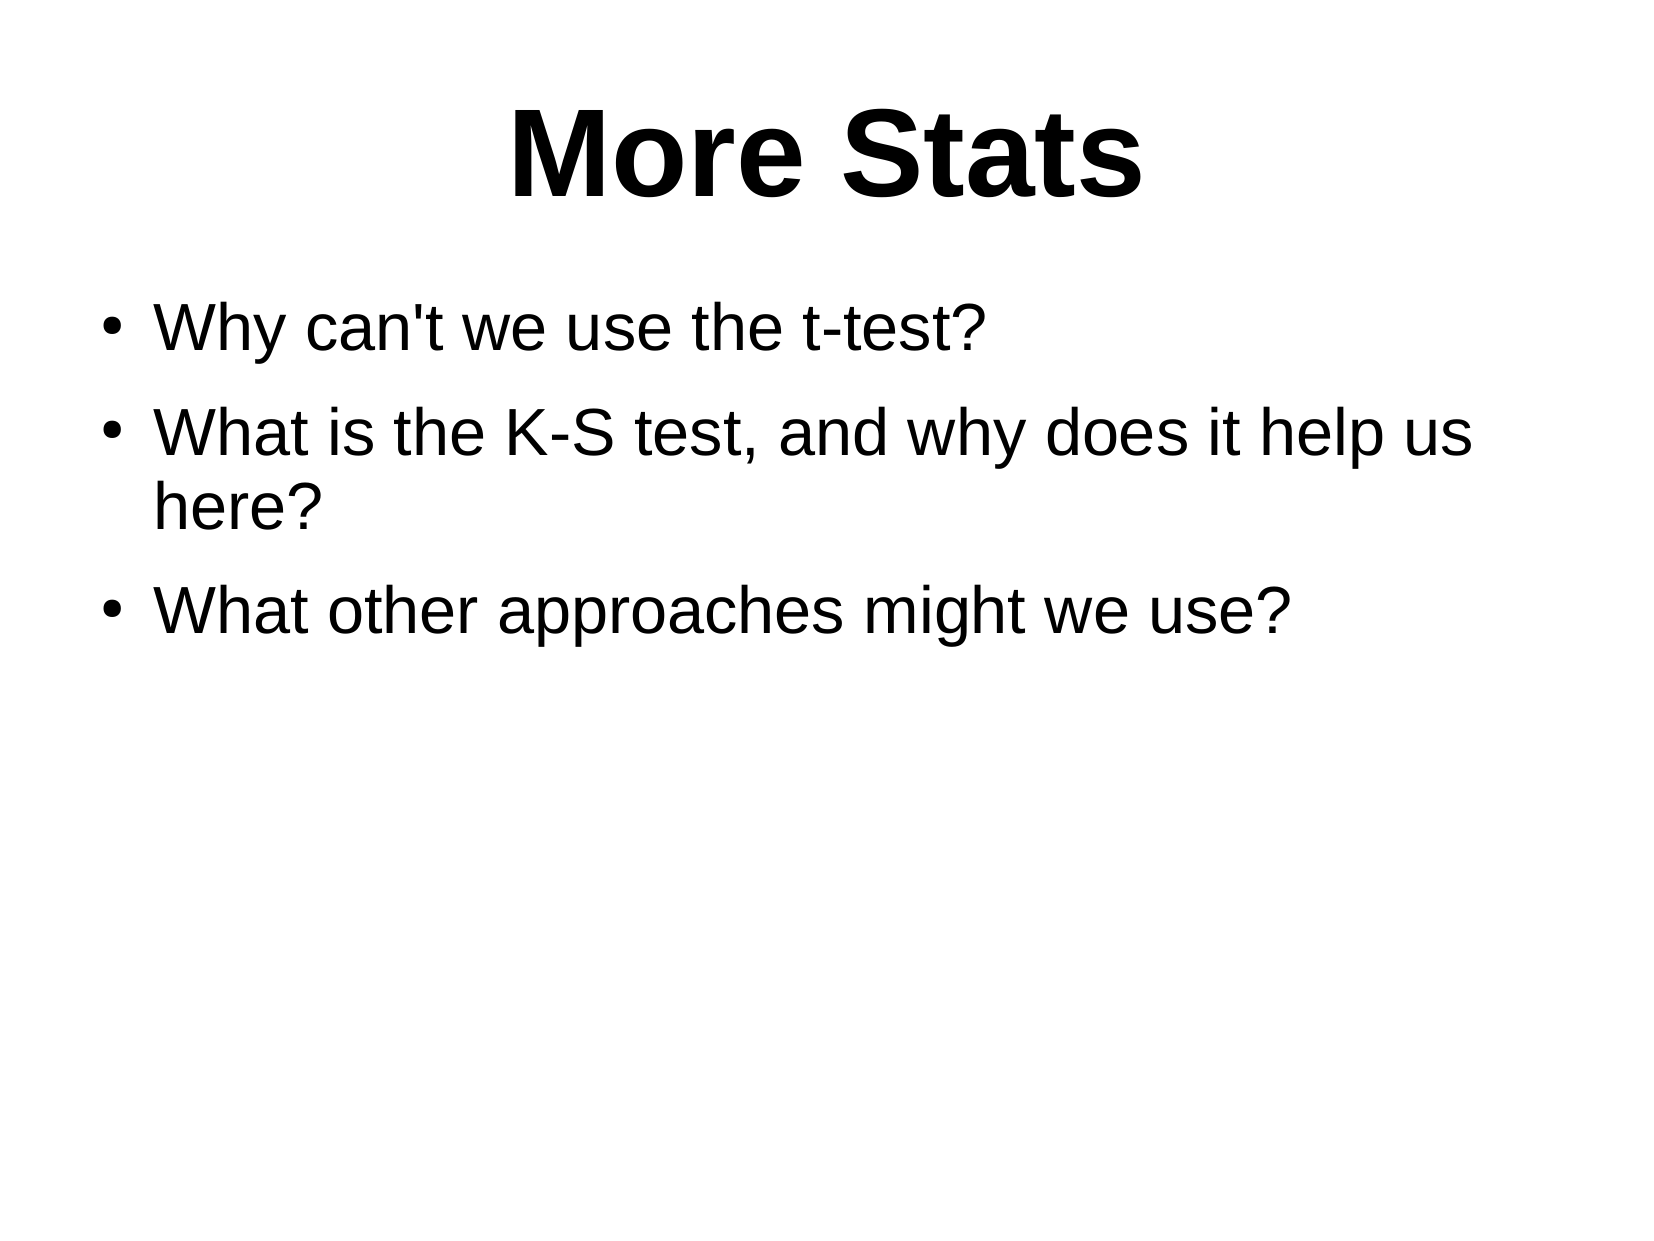

# More Stats
Why can't we use the t-test?
What is the K-S test, and why does it help us here?
What other approaches might we use?